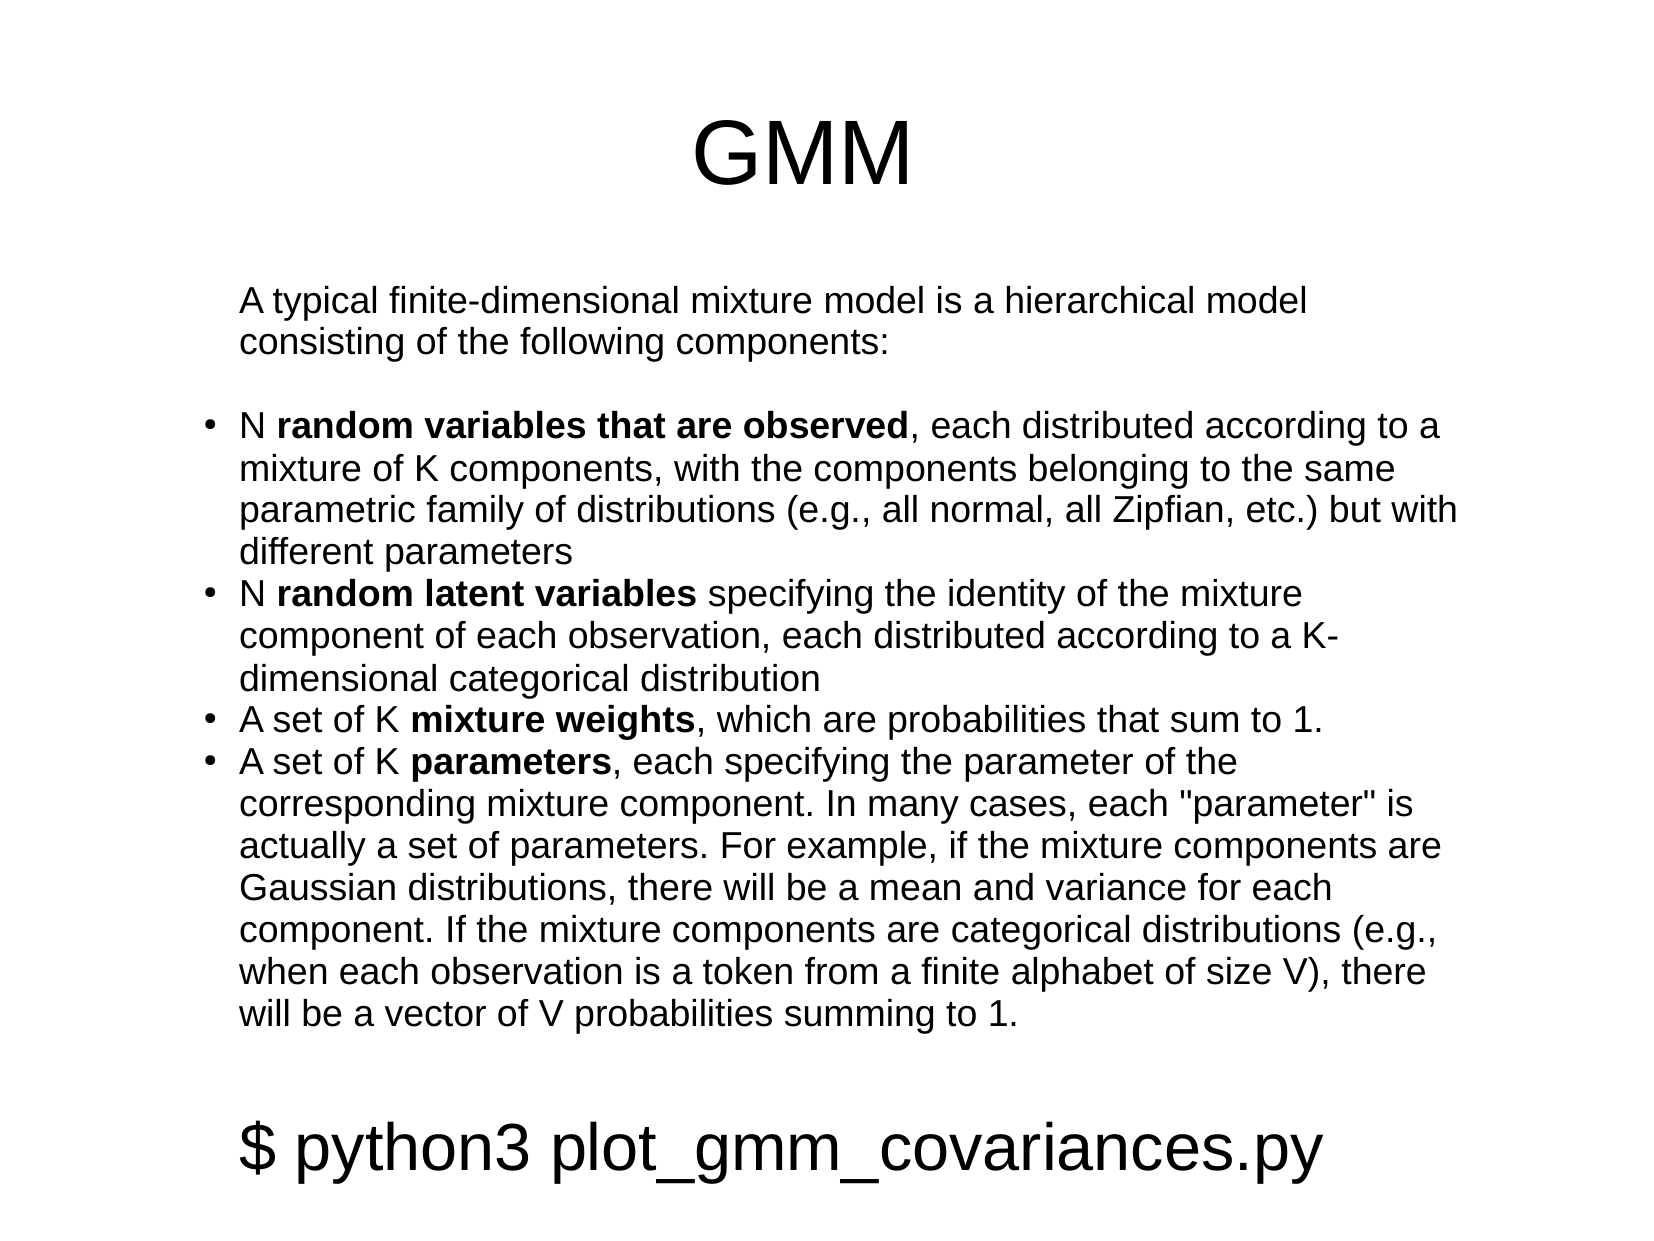

# GMM
A typical finite-dimensional mixture model is a hierarchical model consisting of the following components:
N random variables that are observed, each distributed according to a mixture of K components, with the components belonging to the same parametric family of distributions (e.g., all normal, all Zipfian, etc.) but with different parameters
N random latent variables specifying the identity of the mixture component of each observation, each distributed according to a K-dimensional categorical distribution
A set of K mixture weights, which are probabilities that sum to 1.
A set of K parameters, each specifying the parameter of the corresponding mixture component. In many cases, each "parameter" is actually a set of parameters. For example, if the mixture components are Gaussian distributions, there will be a mean and variance for each component. If the mixture components are categorical distributions (e.g., when each observation is a token from a finite alphabet of size V), there will be a vector of V probabilities summing to 1.
$ python3 plot_gmm_covariances.py